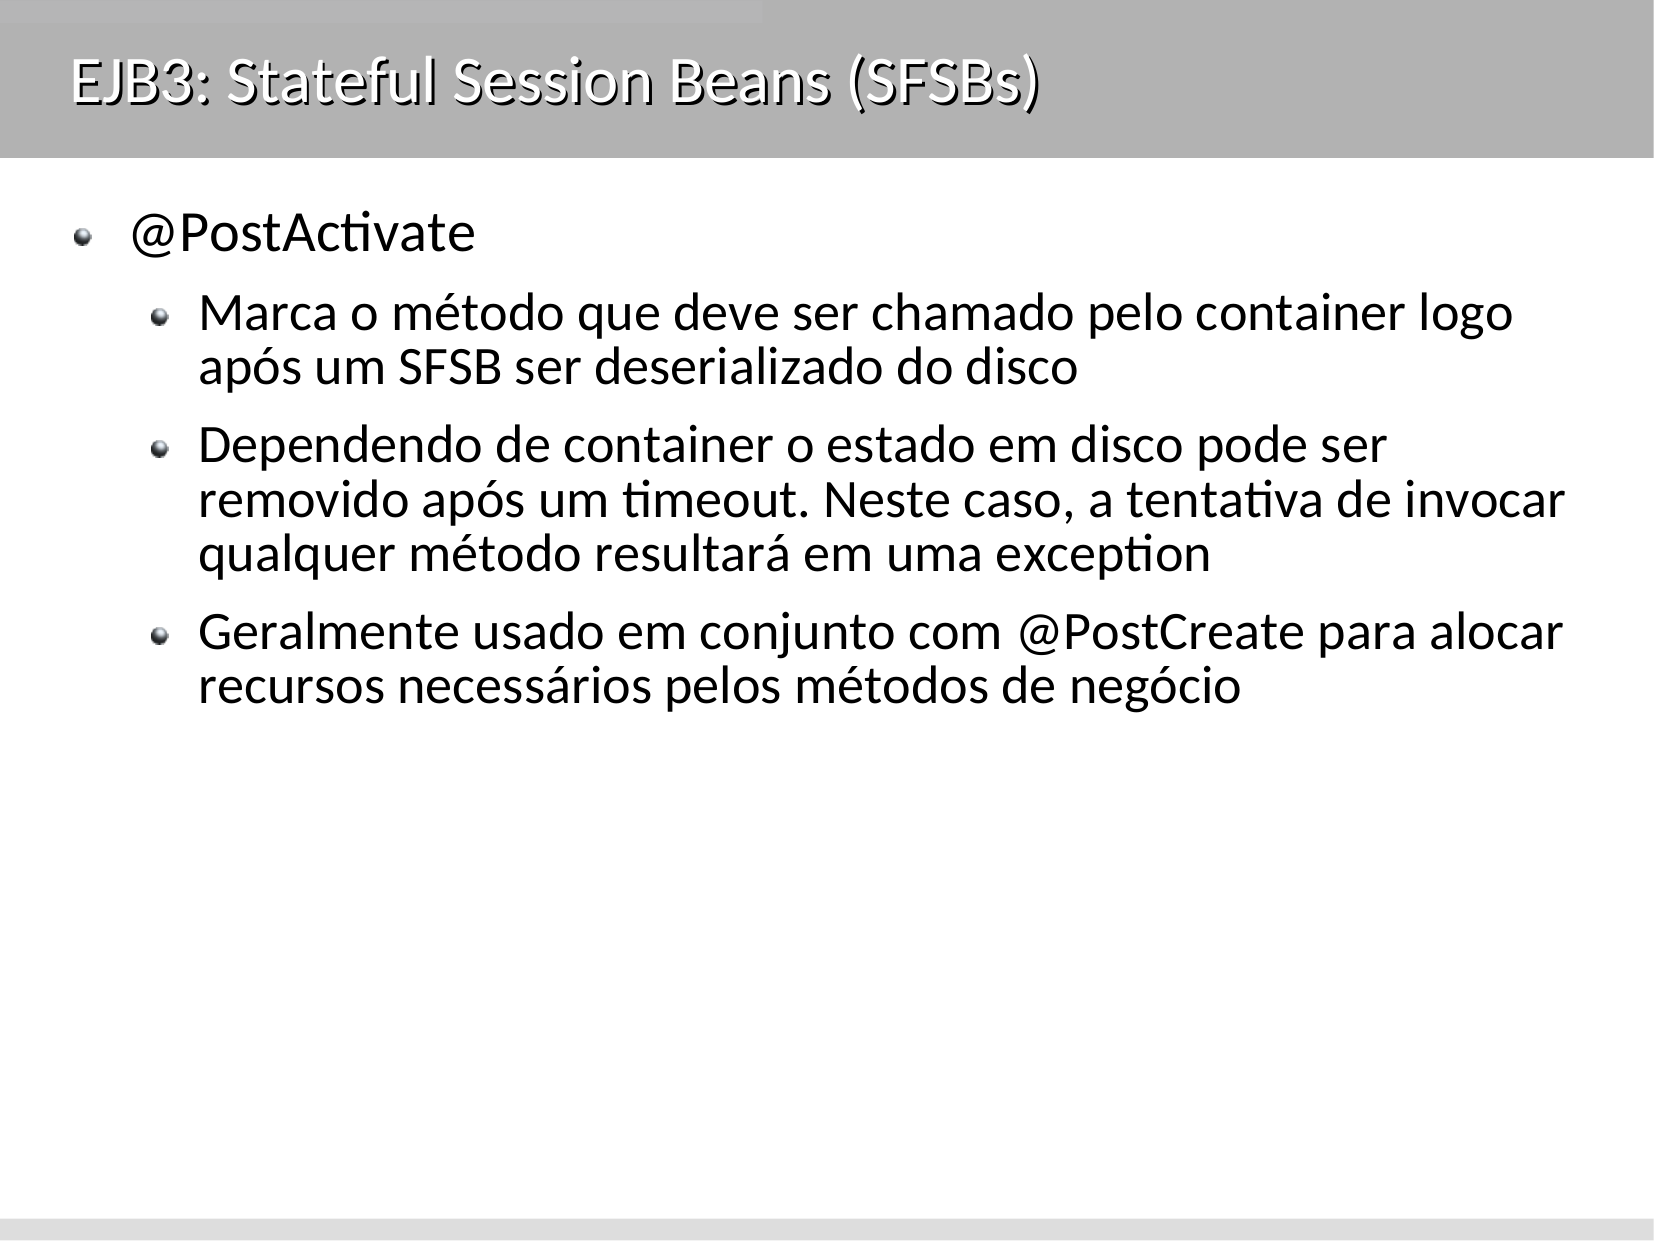

# EJB3: Stateful Session Beans (SFSBs)
@PostActivate
Marca o método que deve ser chamado pelo container logo após um SFSB ser deserializado do disco
Dependendo de container o estado em disco pode ser removido após um timeout. Neste caso, a tentativa de invocar qualquer método resultará em uma exception
Geralmente usado em conjunto com @PostCreate para alocar recursos necessários pelos métodos de negócio